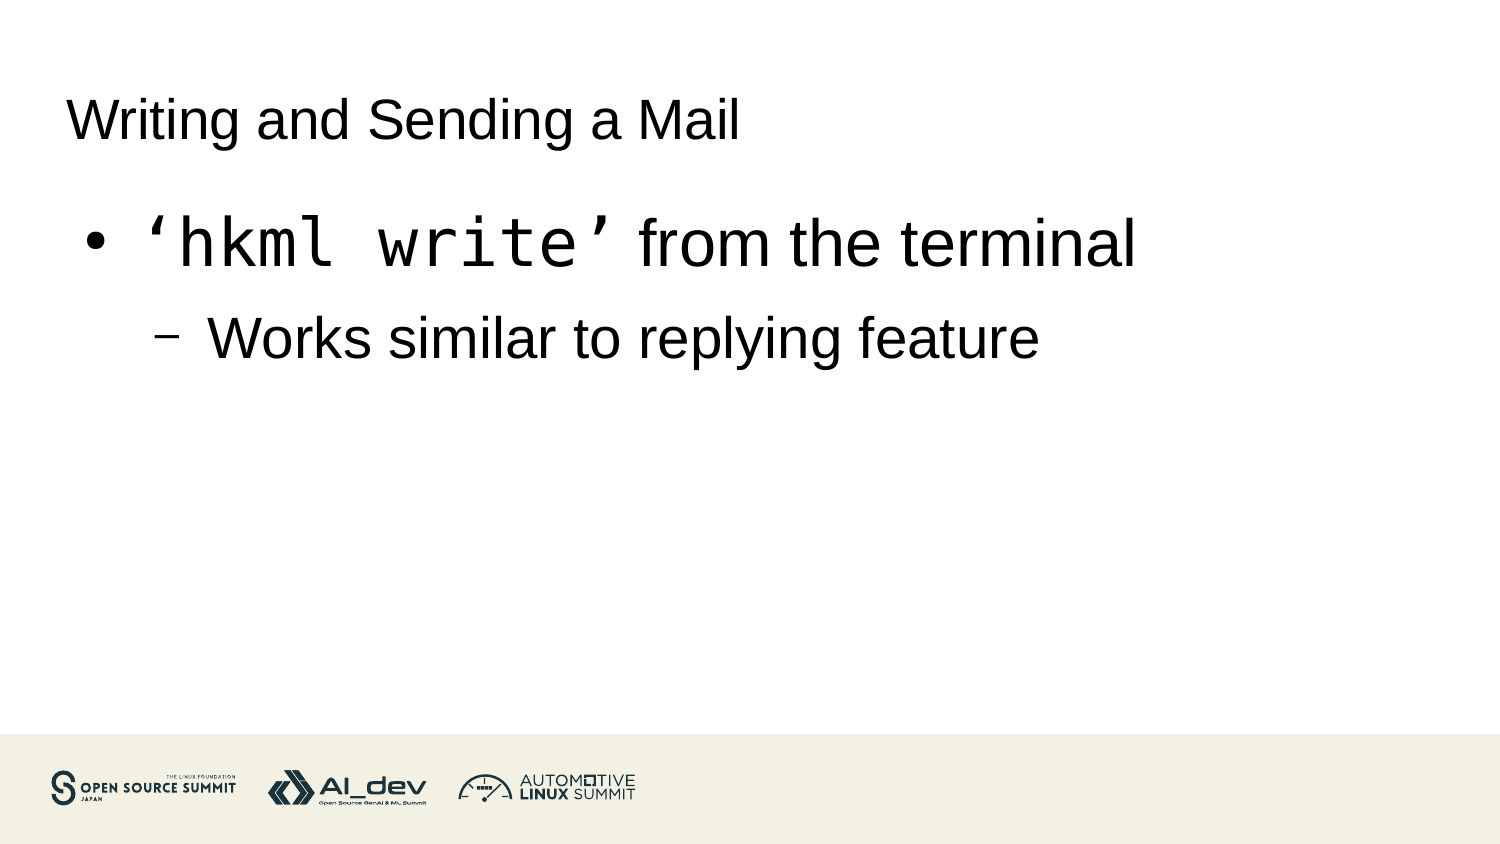

# Writing and Sending a Mail
‘hkml write’ from the terminal
Works similar to replying feature